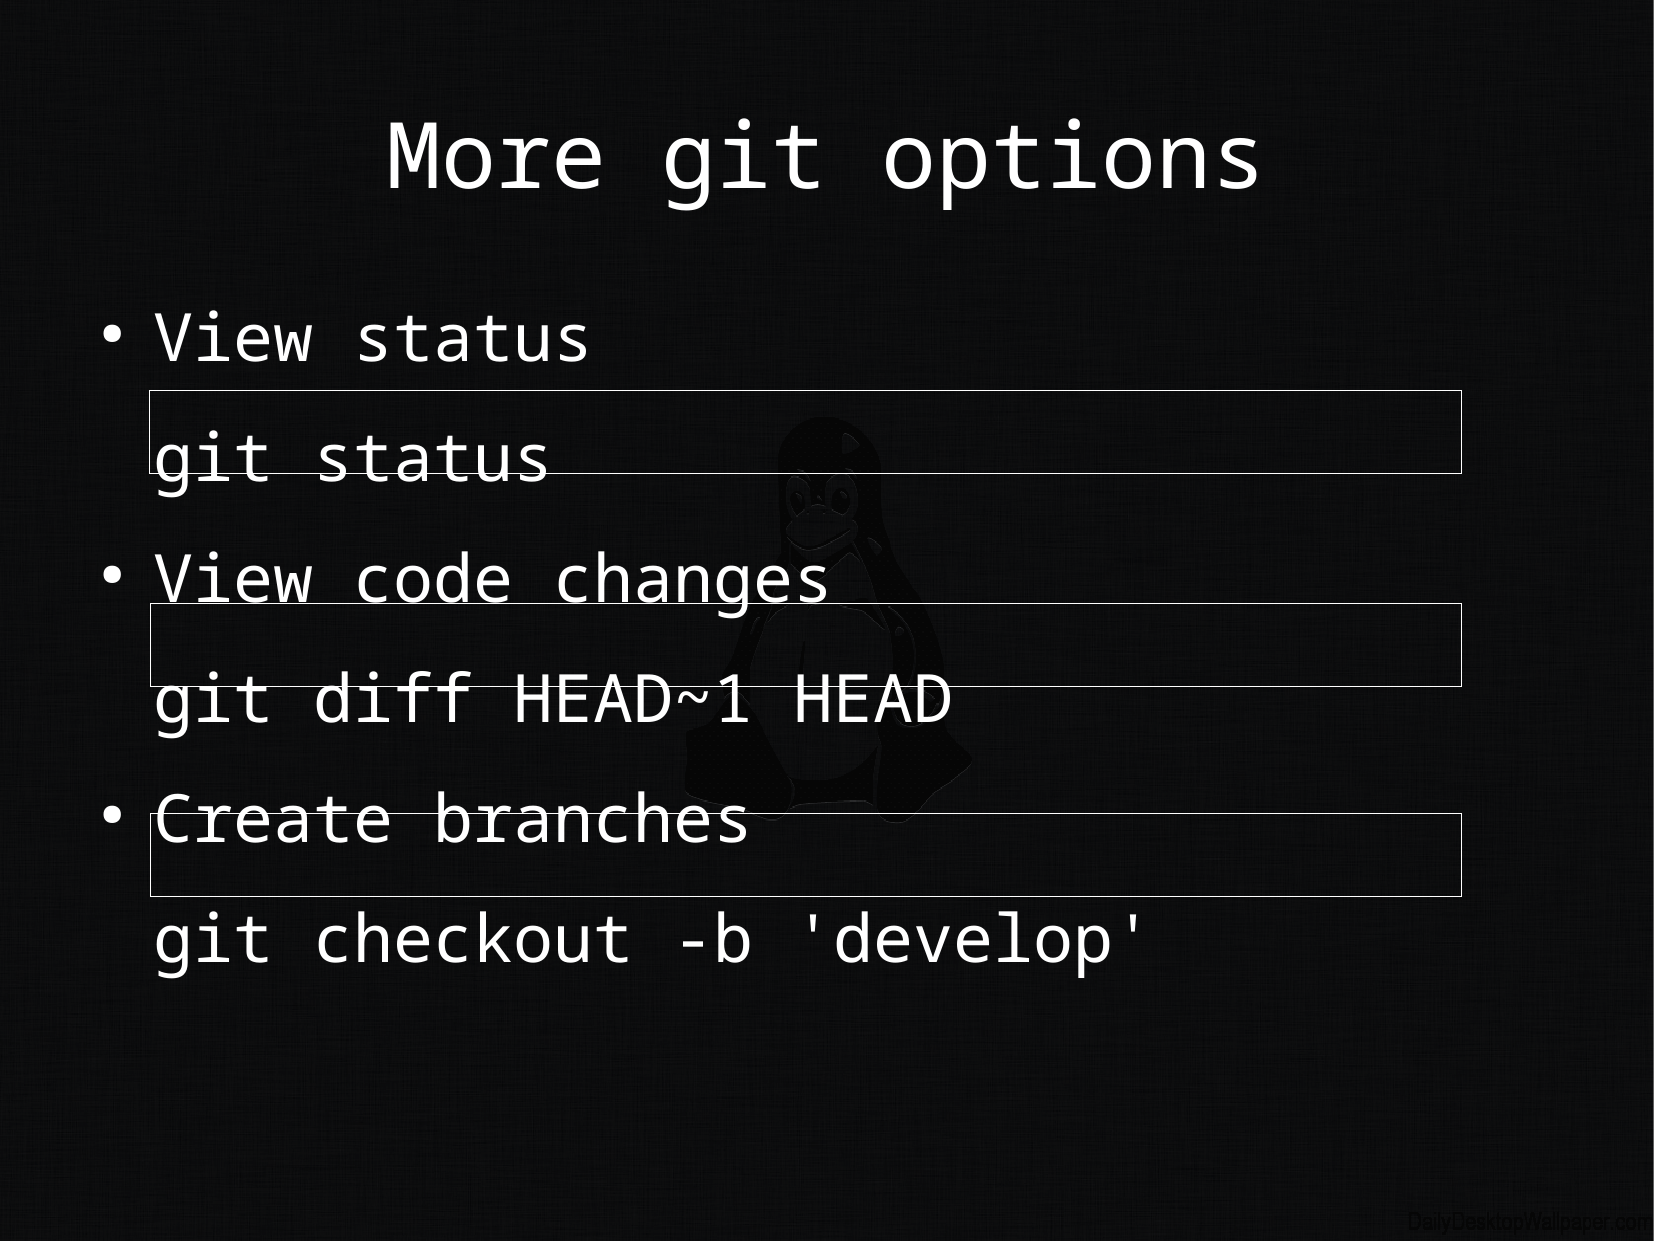

# More git options
View status
git status
View code changes
git diff HEAD~1 HEAD
Create branches
git checkout -b 'develop'